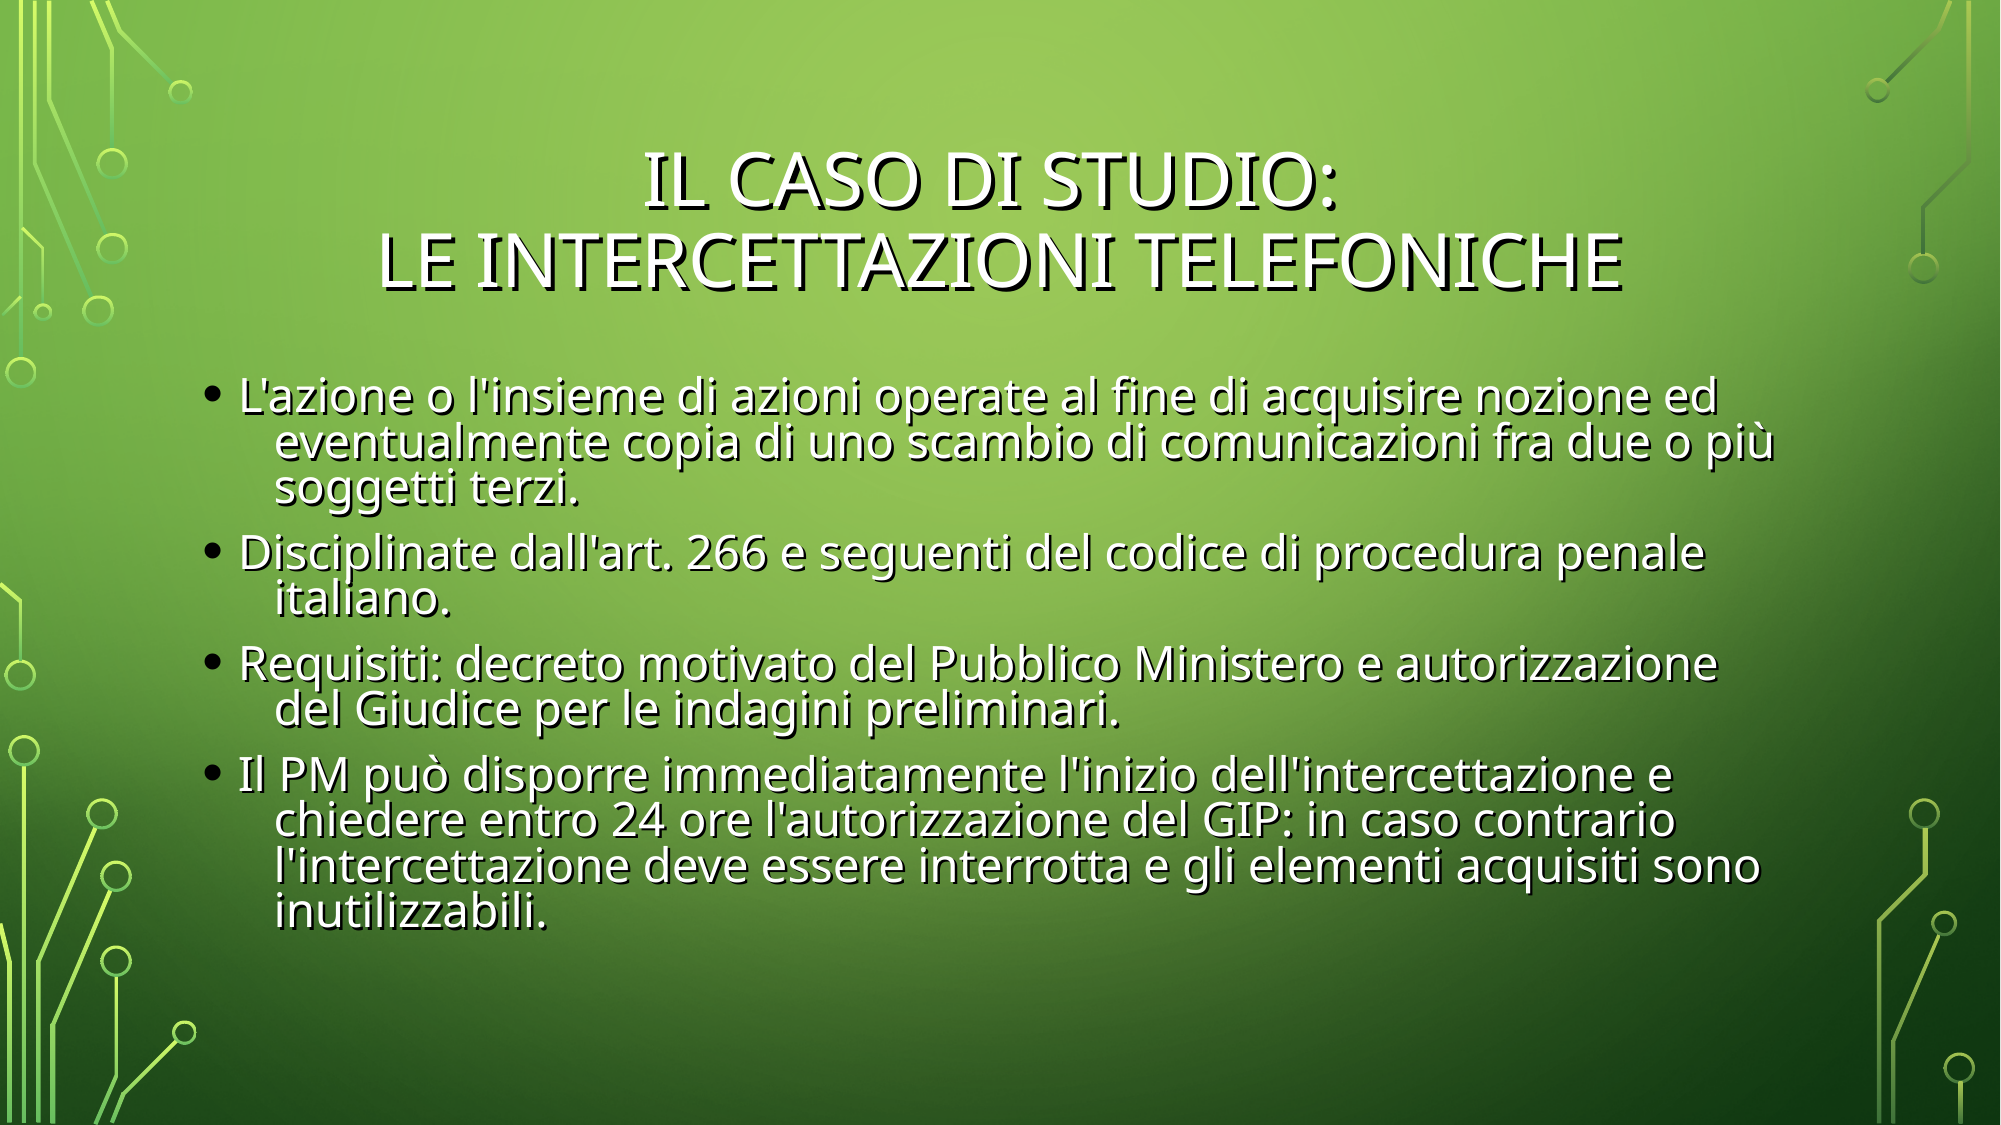

# Il caso di studio: Le intercettazioni telefoniche
L'azione o l'insieme di azioni operate al fine di acquisire nozione ed eventualmente copia di uno scambio di comunicazioni fra due o più soggetti terzi.
Disciplinate dall'art. 266 e seguenti del codice di procedura penale italiano.
Requisiti: decreto motivato del Pubblico Ministero e autorizzazione del Giudice per le indagini preliminari.
Il PM può disporre immediatamente l'inizio dell'intercettazione e chiedere entro 24 ore l'autorizzazione del GIP: in caso contrario l'intercettazione deve essere interrotta e gli elementi acquisiti sono inutilizzabili.